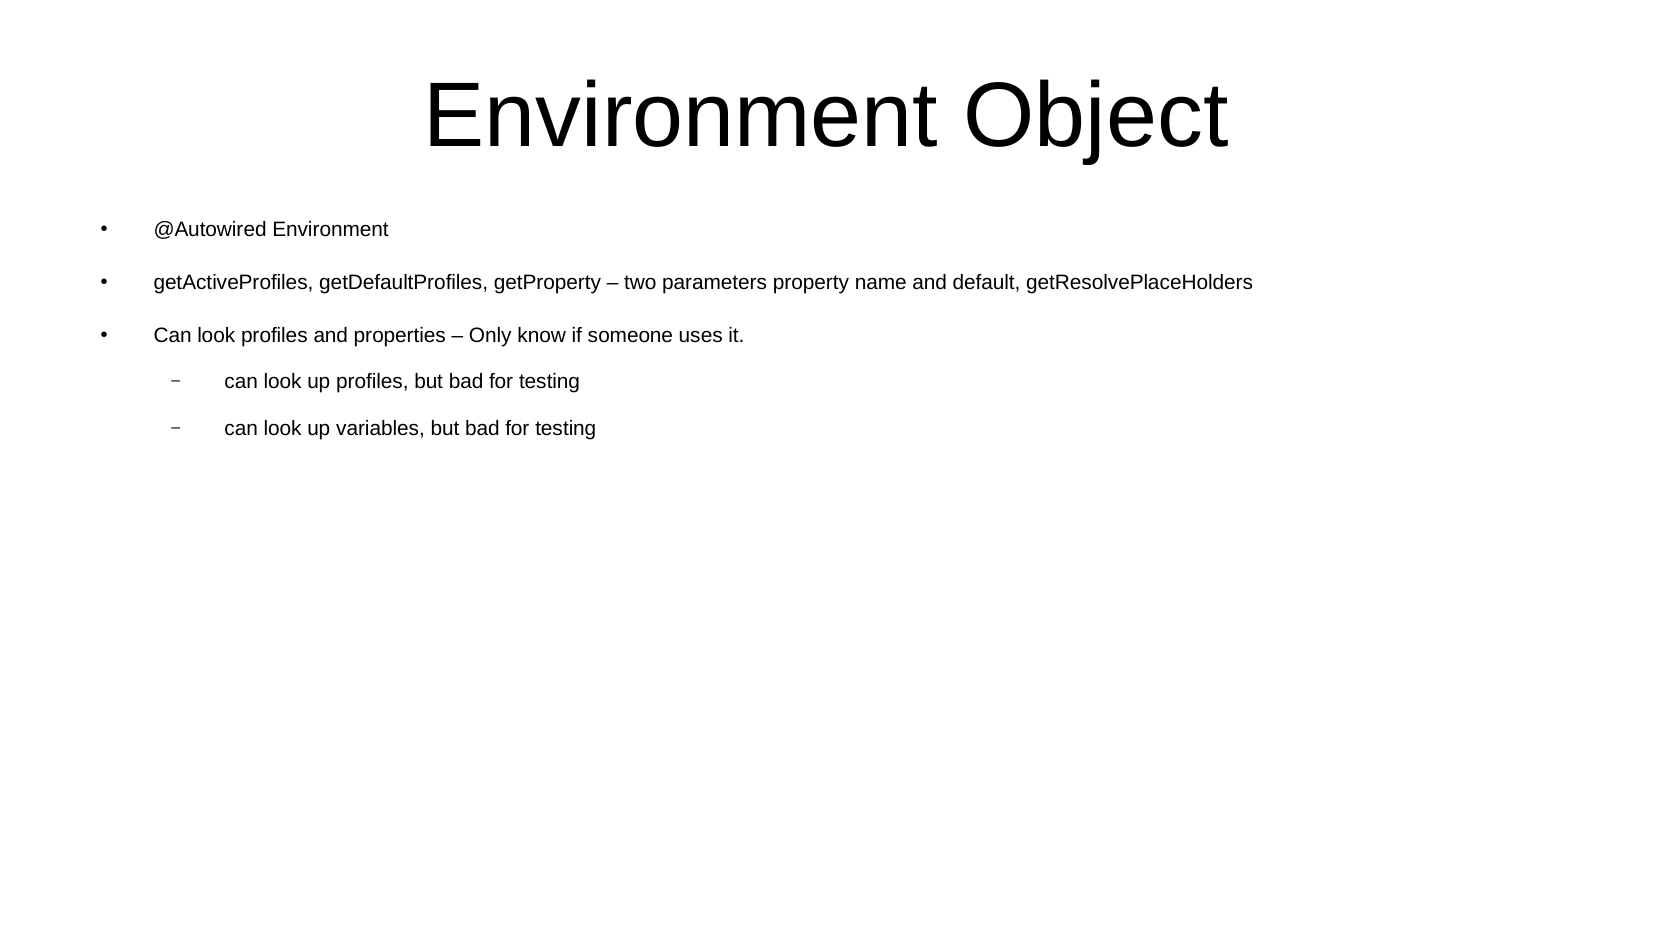

# Environment Object
@Autowired Environment
getActiveProfiles, getDefaultProfiles, getProperty – two parameters property name and default, getResolvePlaceHolders
Can look profiles and properties – Only know if someone uses it.
can look up profiles, but bad for testing
can look up variables, but bad for testing